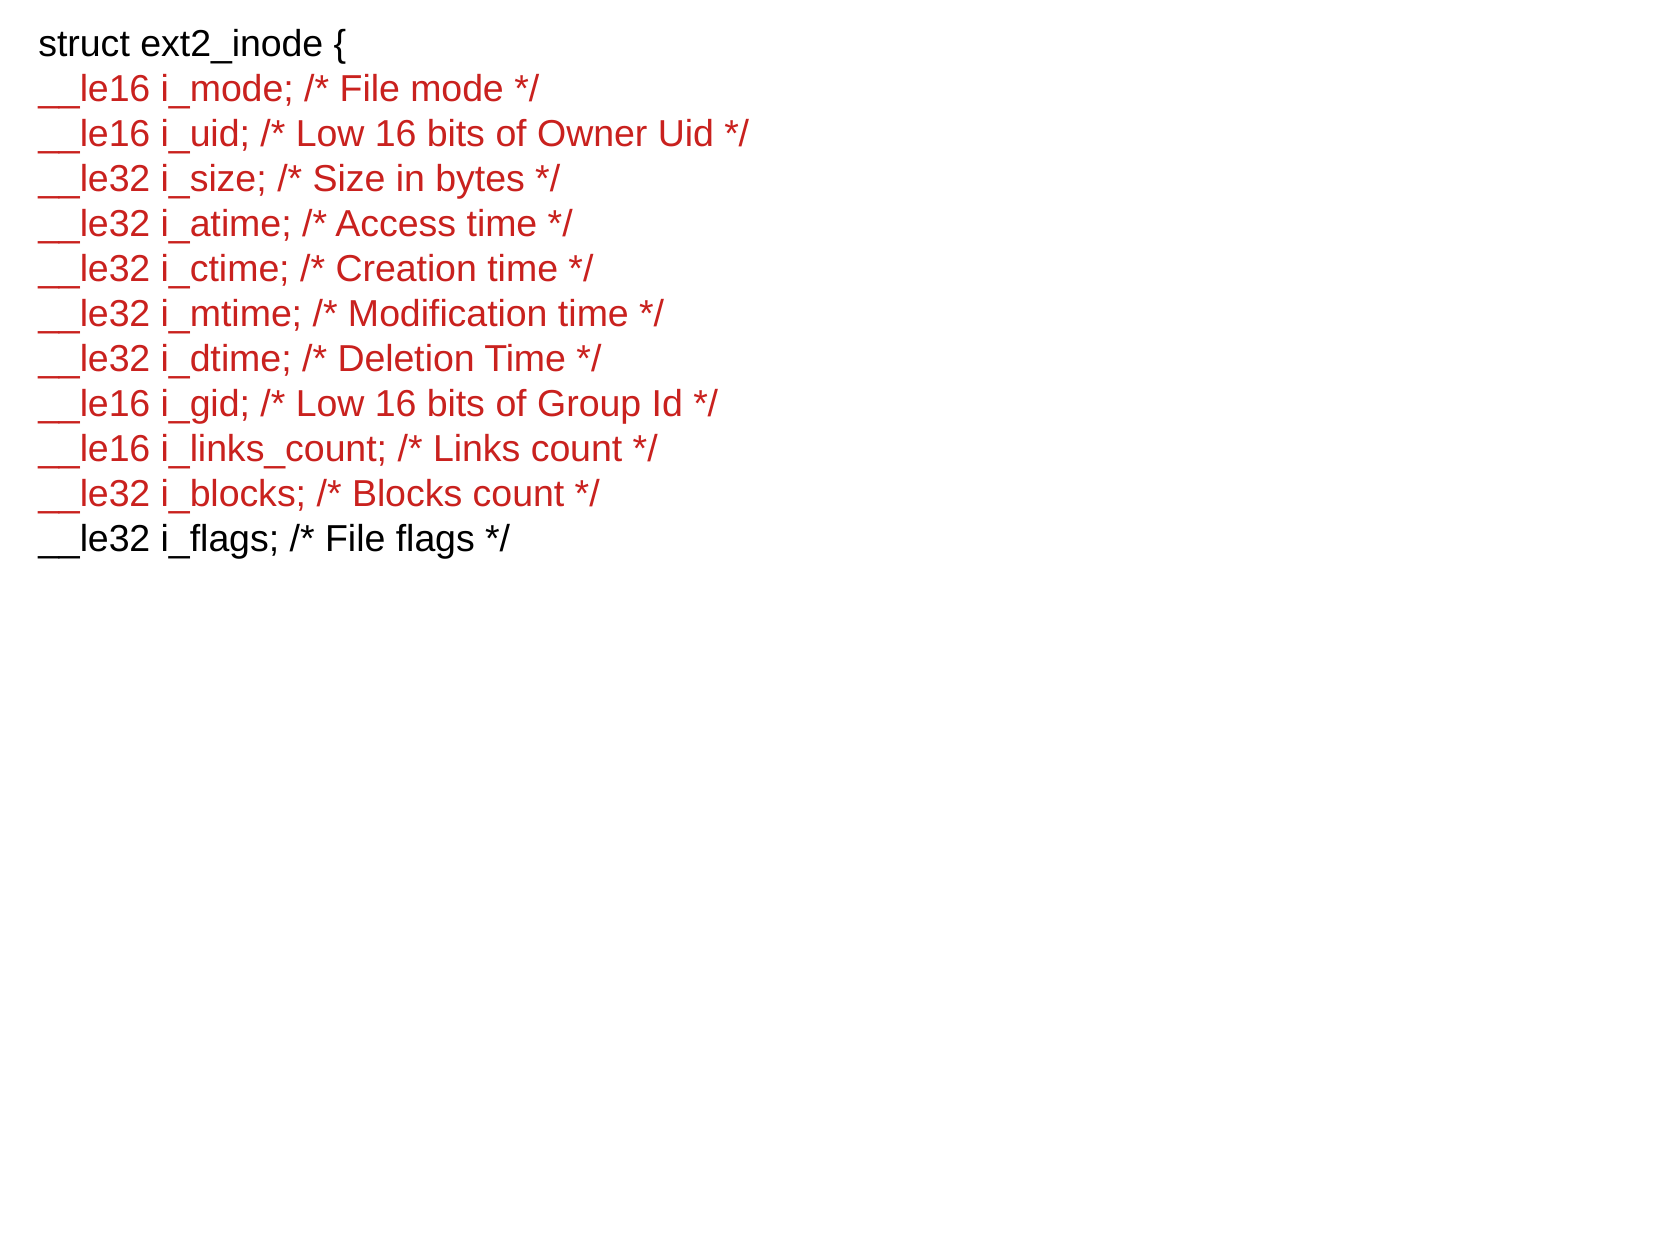

struct ext2_inode {
__le16 i_mode; /* File mode */
__le16 i_uid; /* Low 16 bits of Owner Uid */
__le32 i_size; /* Size in bytes */
__le32 i_atime; /* Access time */
__le32 i_ctime; /* Creation time */
__le32 i_mtime; /* Modification time */
__le32 i_dtime; /* Deletion Time */
__le16 i_gid; /* Low 16 bits of Group Id */
__le16 i_links_count; /* Links count */
__le32 i_blocks; /* Blocks count */
__le32 i_flags; /* File flags */